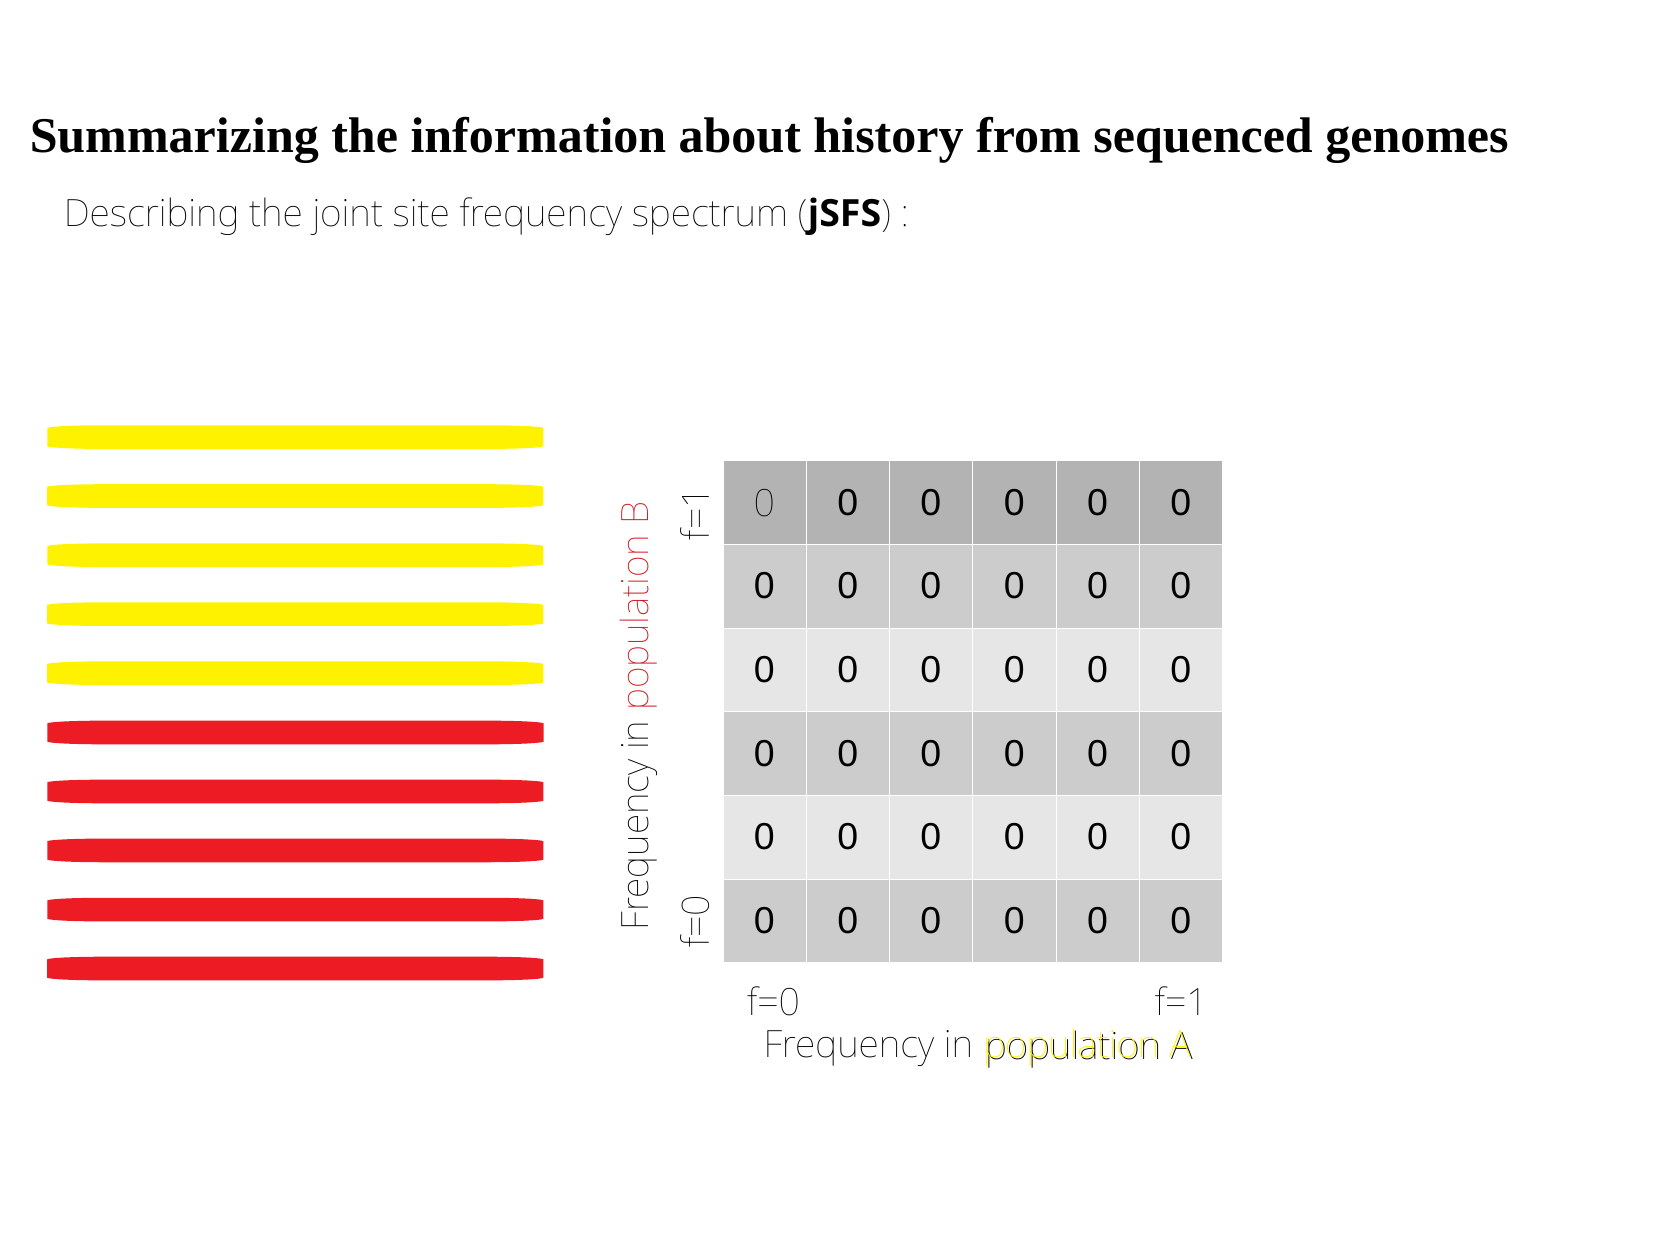

Summarizing the information about history from sequenced genomes
Describing the joint site frequency spectrum (jSFS) :
| 0 | 0 | 0 | 0 | 0 | 0 |
| --- | --- | --- | --- | --- | --- |
| 0 | 0 | 0 | 0 | 0 | 0 |
| 0 | 0 | 0 | 0 | 0 | 0 |
| 0 | 0 | 0 | 0 | 0 | 0 |
| 0 | 0 | 0 | 0 | 0 | 0 |
| 0 | 0 | 0 | 0 | 0 | 0 |
Frequency in population B
f=0					 f=1
f=0					 f=1
Frequency in population A